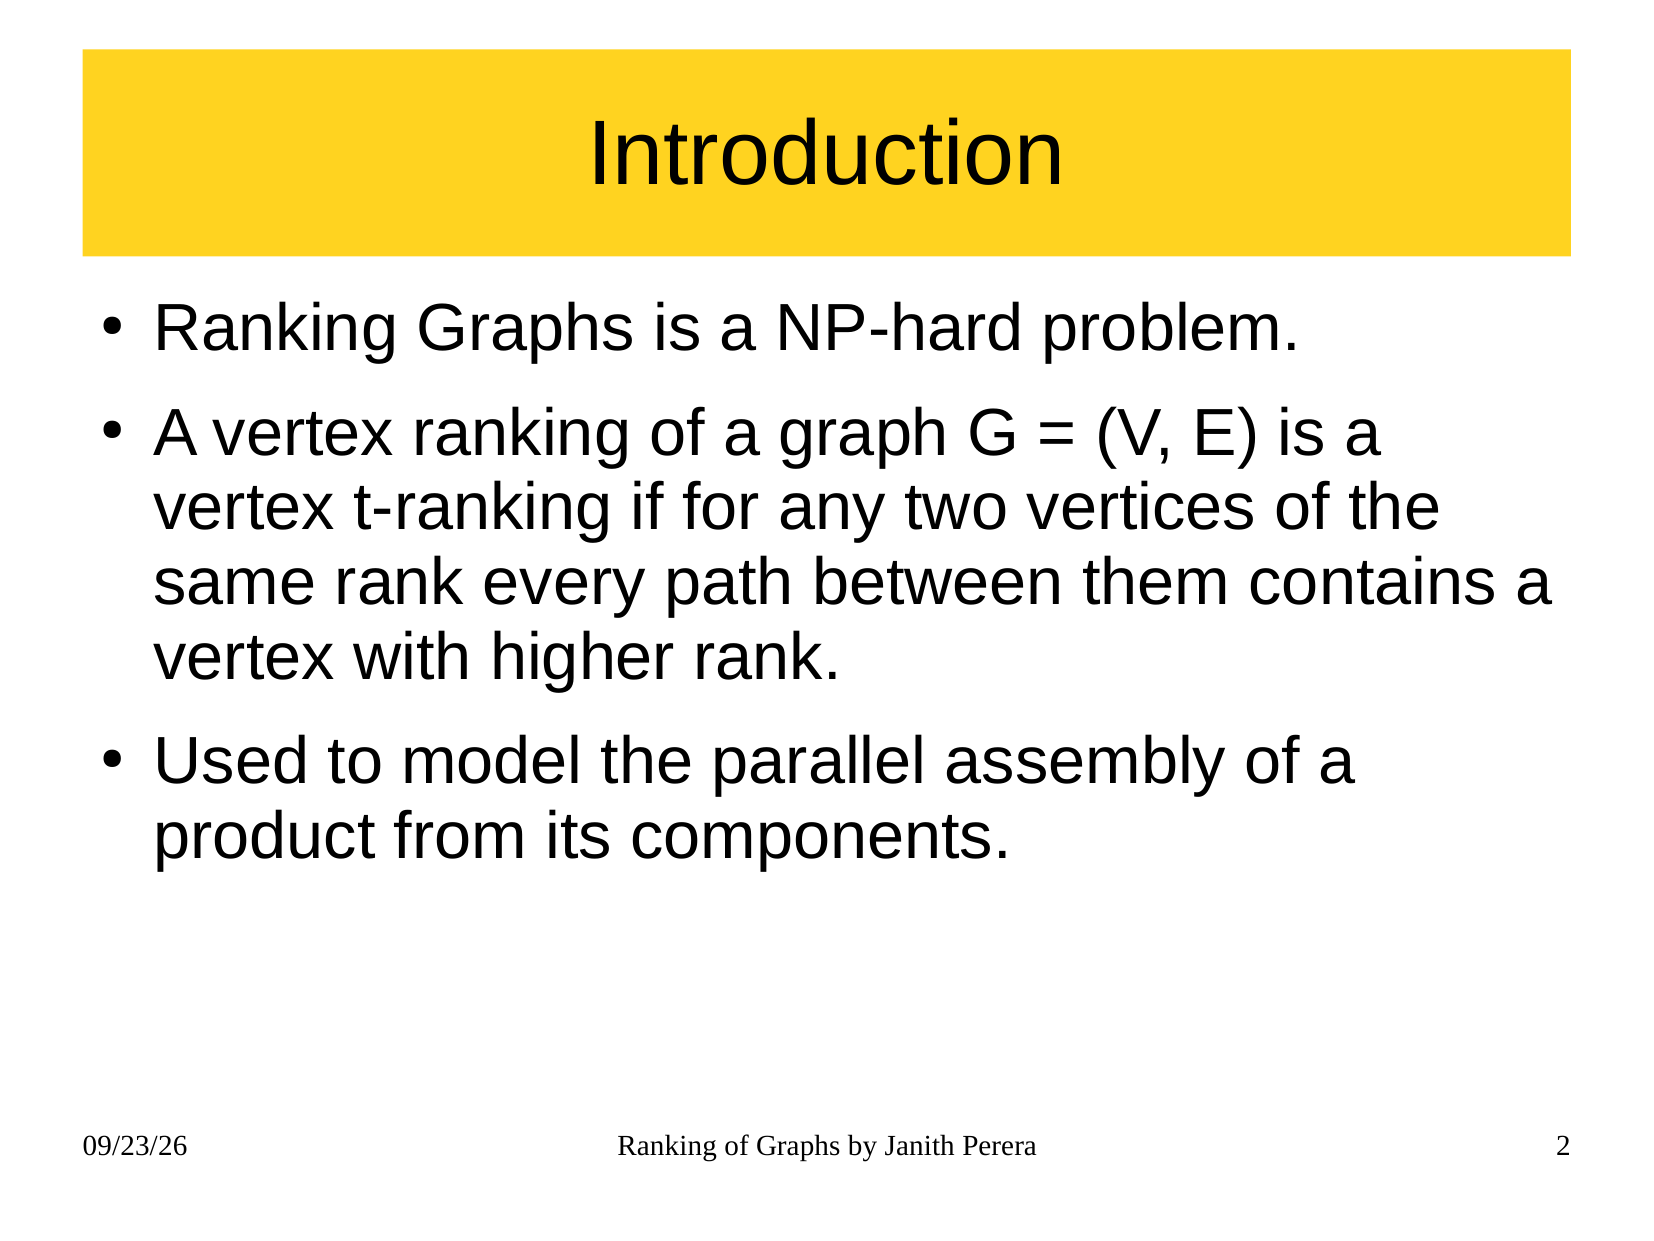

# Introduction
Ranking Graphs is a NP-hard problem.
A vertex ranking of a graph G = (V, E) is a vertex t-ranking if for any two vertices of the same rank every path between them contains a vertex with higher rank.
Used to model the parallel assembly of a product from its components.
Ranking of Graphs by Janith Perera
2